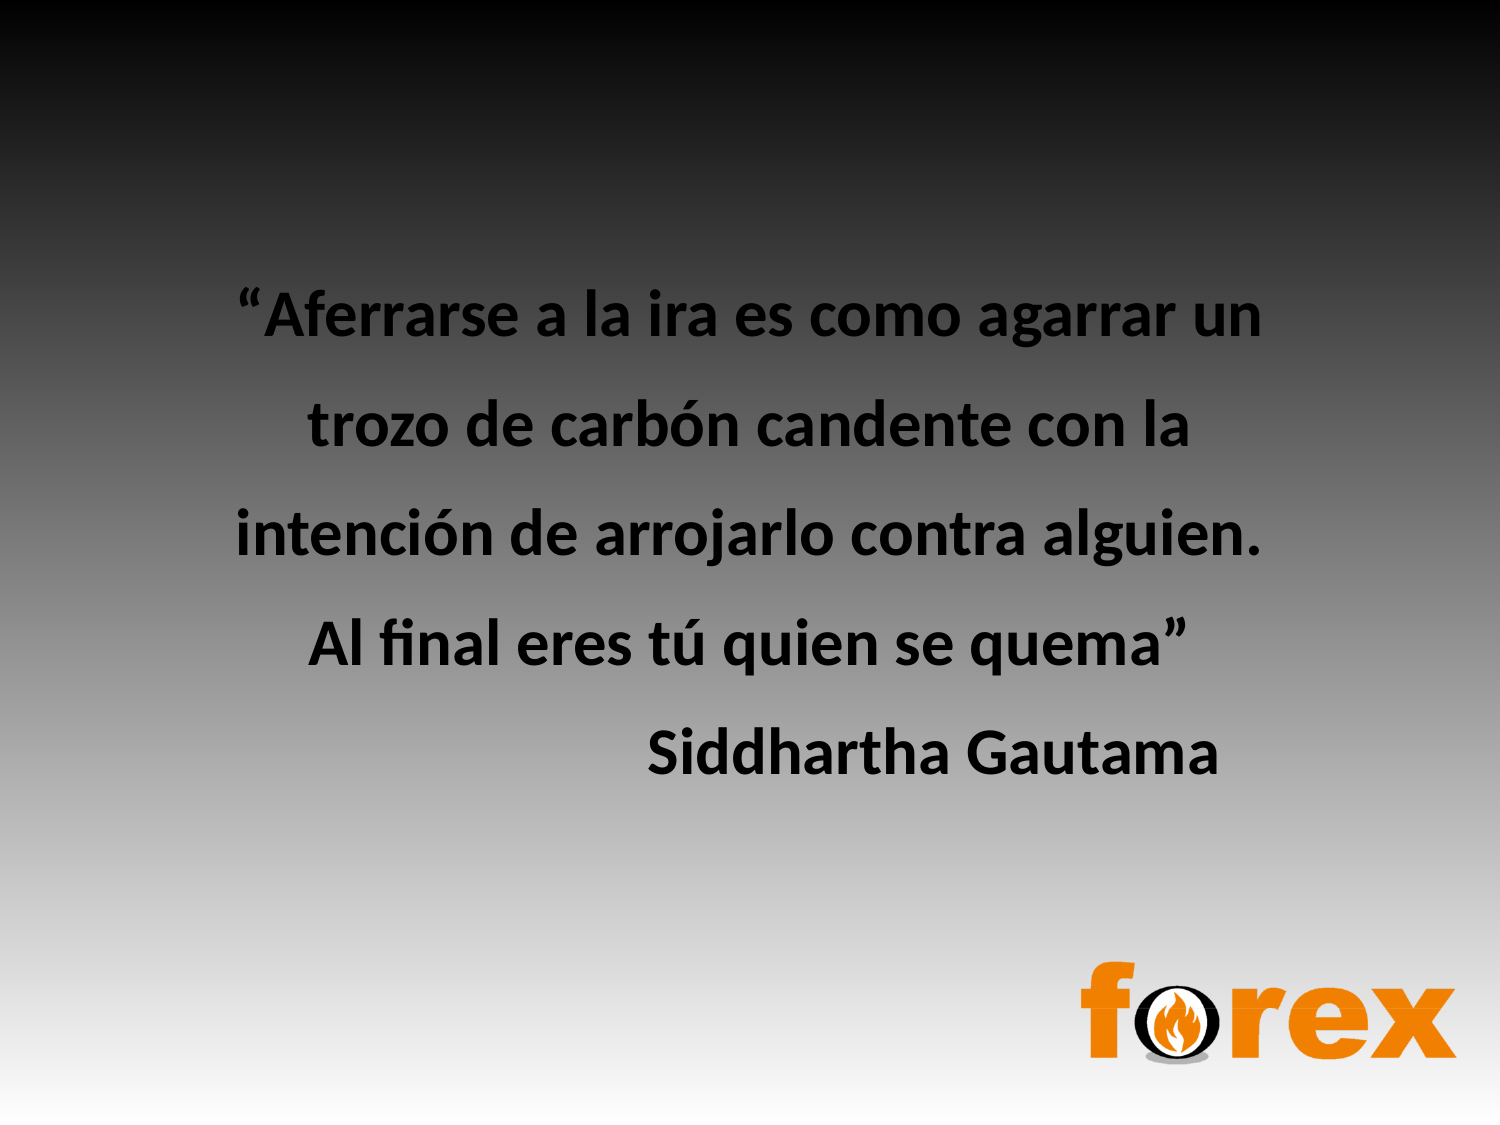

#
“Aferrarse a la ira es como agarrar un
trozo de carbón candente con la
intención de arrojarlo contra alguien.
Al final eres tú quien se quema”
					Siddhartha Gautama